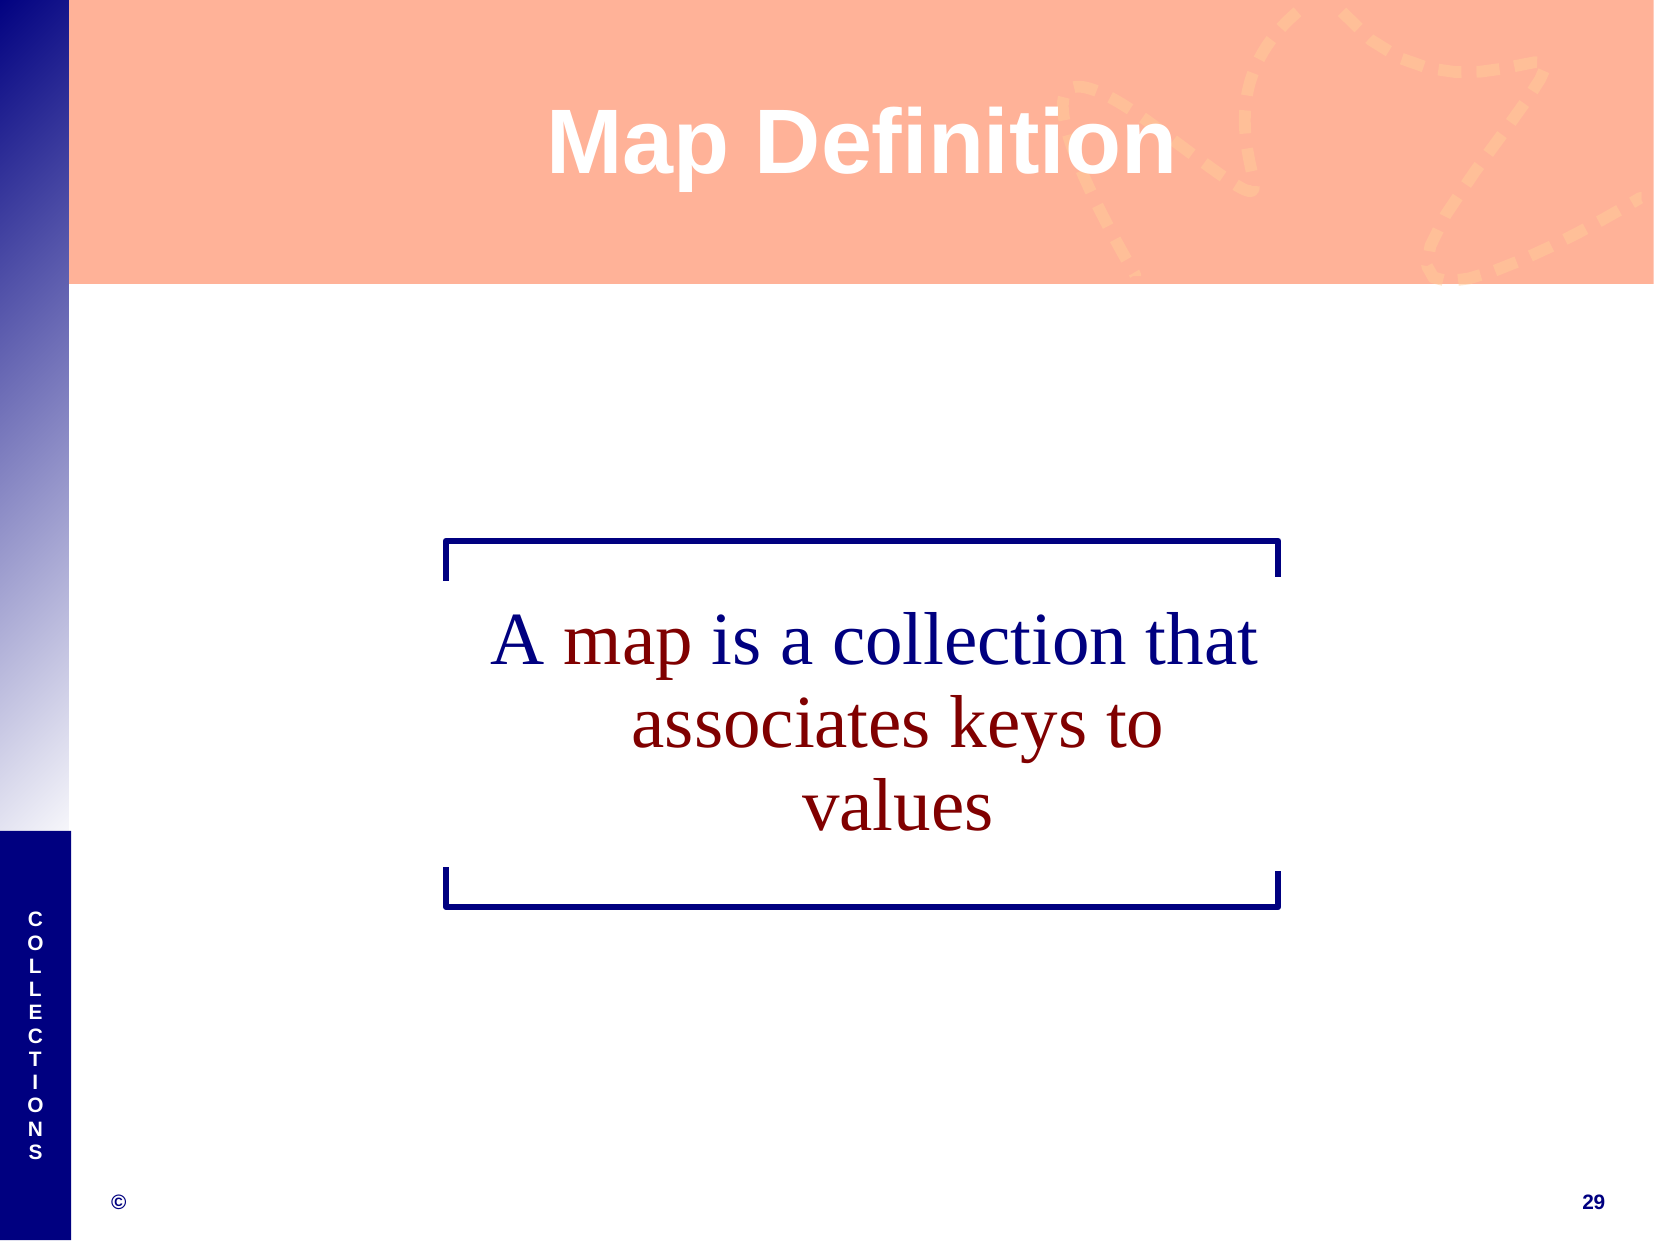

# Map Definition
A map is a collection that associates keys to values
C
O
L
L
E
C
T
I
O
N
S